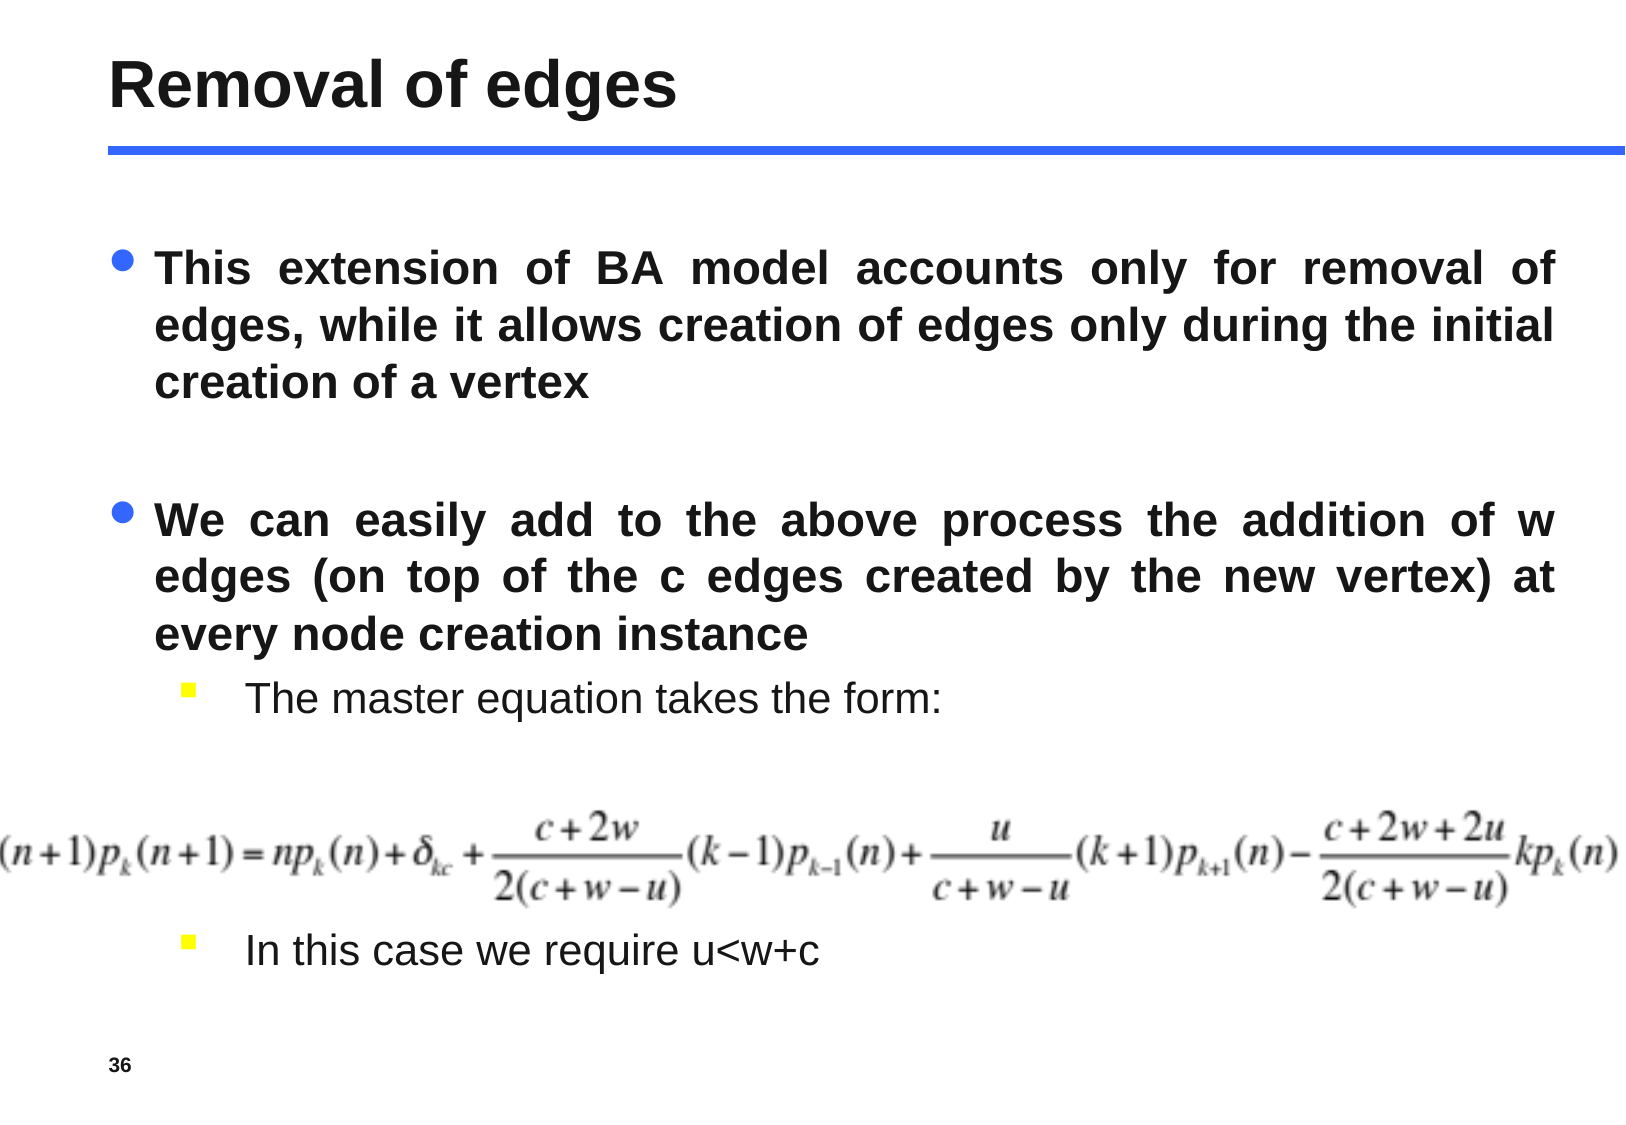

# Removal of edges
This extension of BA model accounts only for removal of edges, while it allows creation of edges only during the initial creation of a vertex
We can easily add to the above process the addition of w edges (on top of the c edges created by the new vertex) at every node creation instance
The master equation takes the form:
In this case we require u<w+c